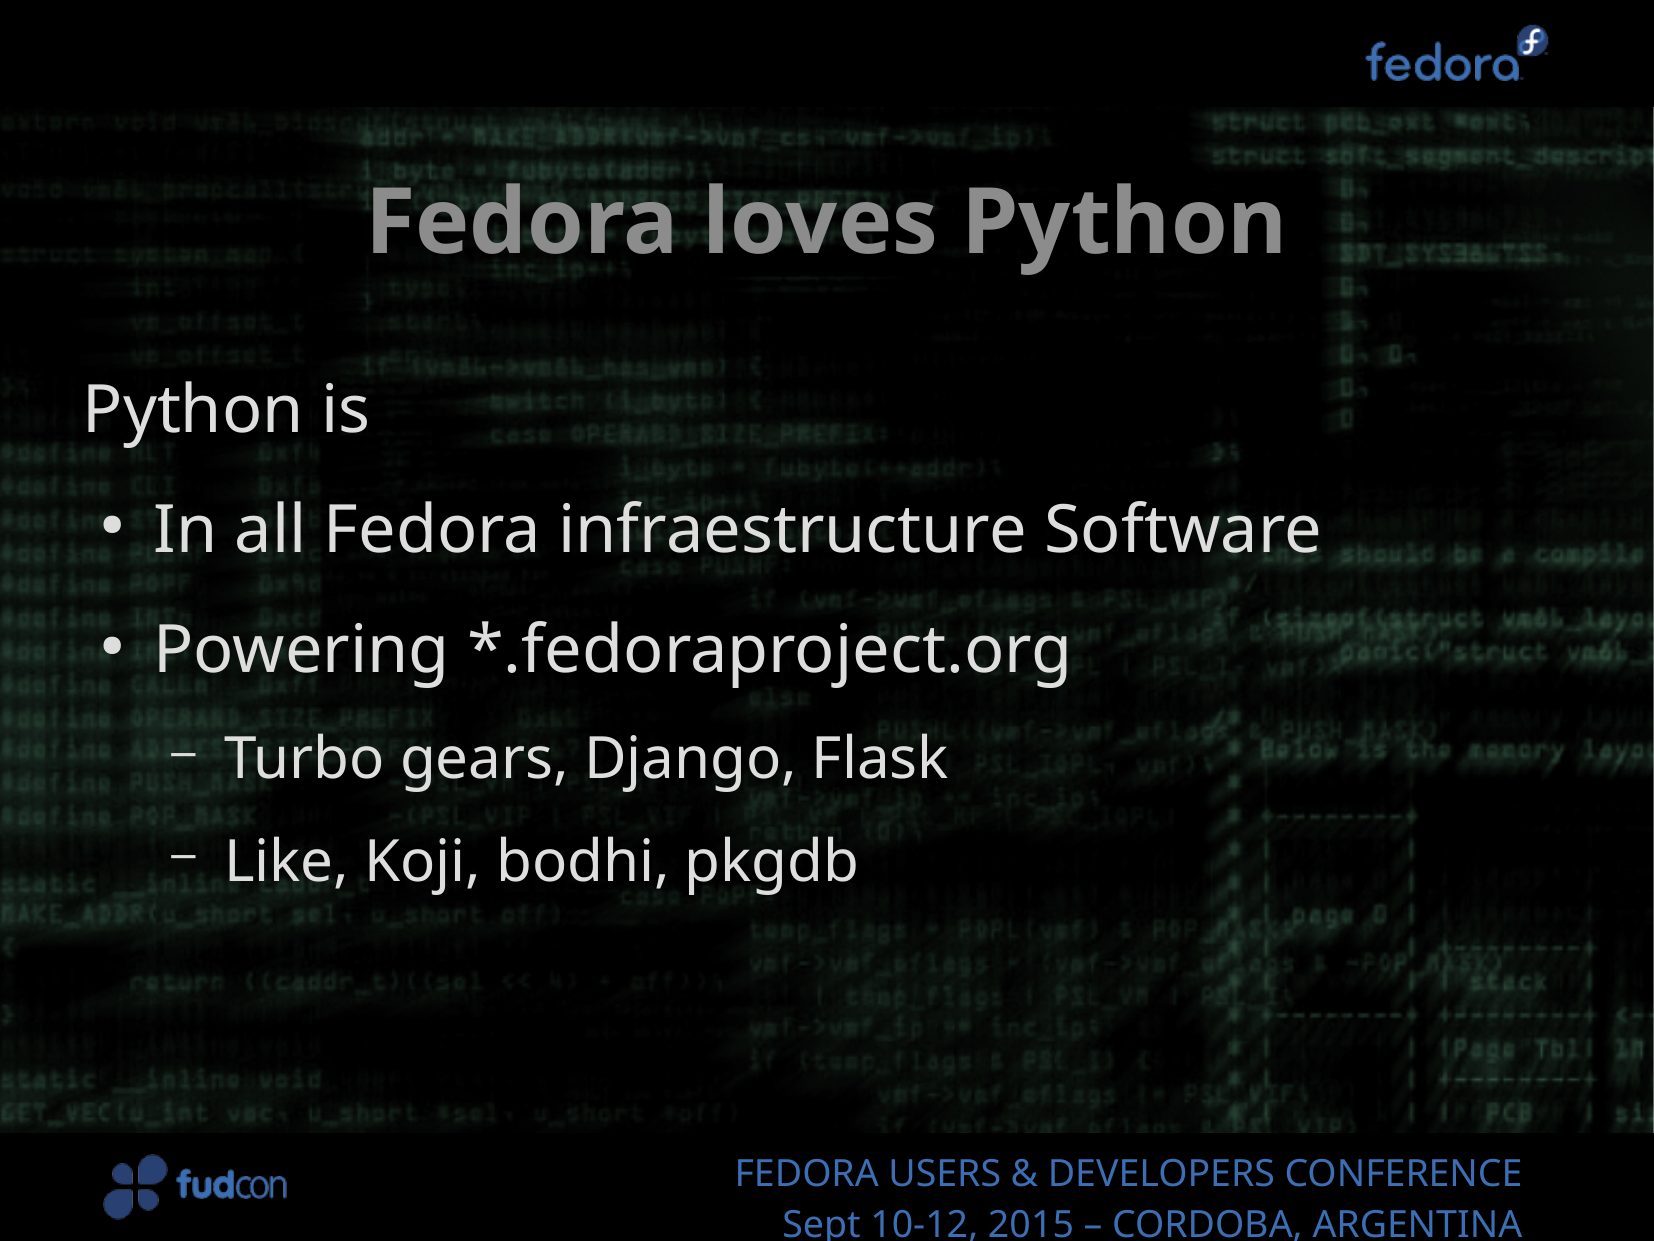

# Fedora loves Python
Python is
In all Fedora infraestructure Software
Powering *.fedoraproject.org
Turbo gears, Django, Flask
Like, Koji, bodhi, pkgdb